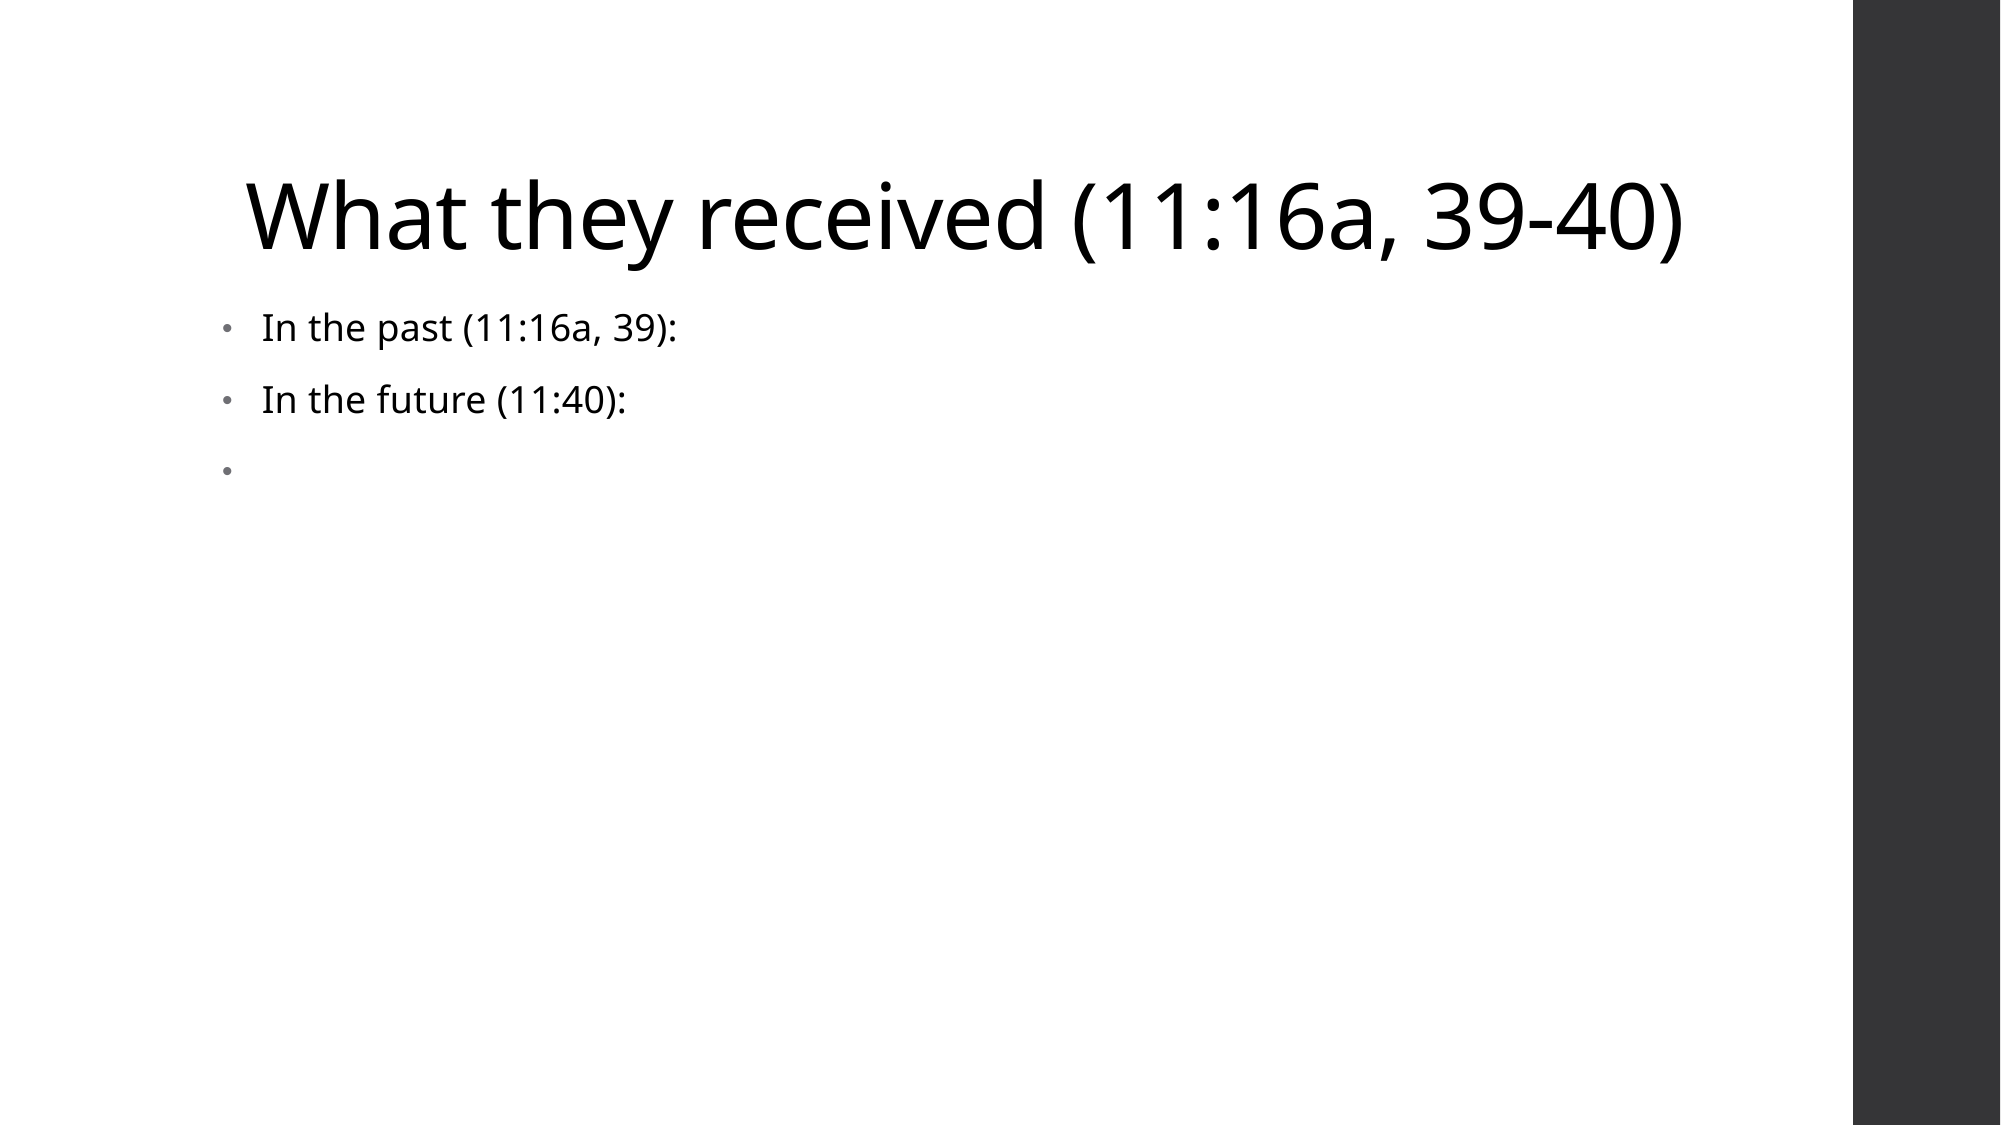

# What they received (11:16a, 39-40)
 In the past (11:16a, 39):
 In the future (11:40):